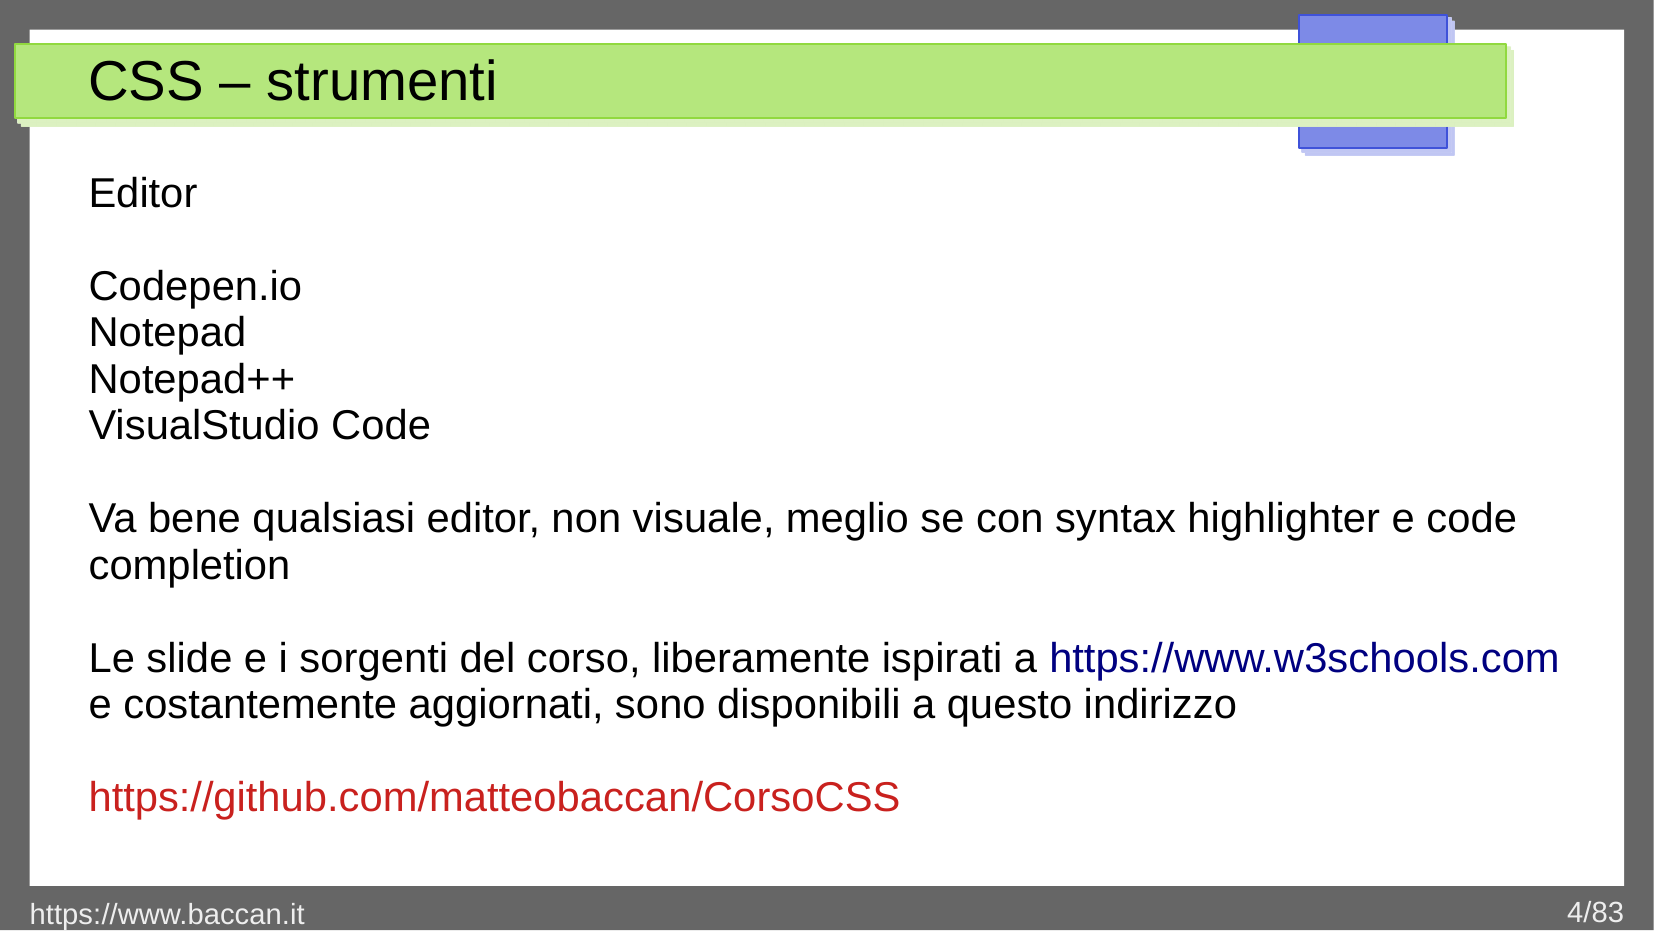

# CSS – strumenti
Editor
Codepen.io
Notepad
Notepad++
VisualStudio Code
Va bene qualsiasi editor, non visuale, meglio se con syntax highlighter e code completion
Le slide e i sorgenti del corso, liberamente ispirati a https://www.w3schools.com e costantemente aggiornati, sono disponibili a questo indirizzo
https://github.com/matteobaccan/CorsoCSS
4
https://www.baccan.it